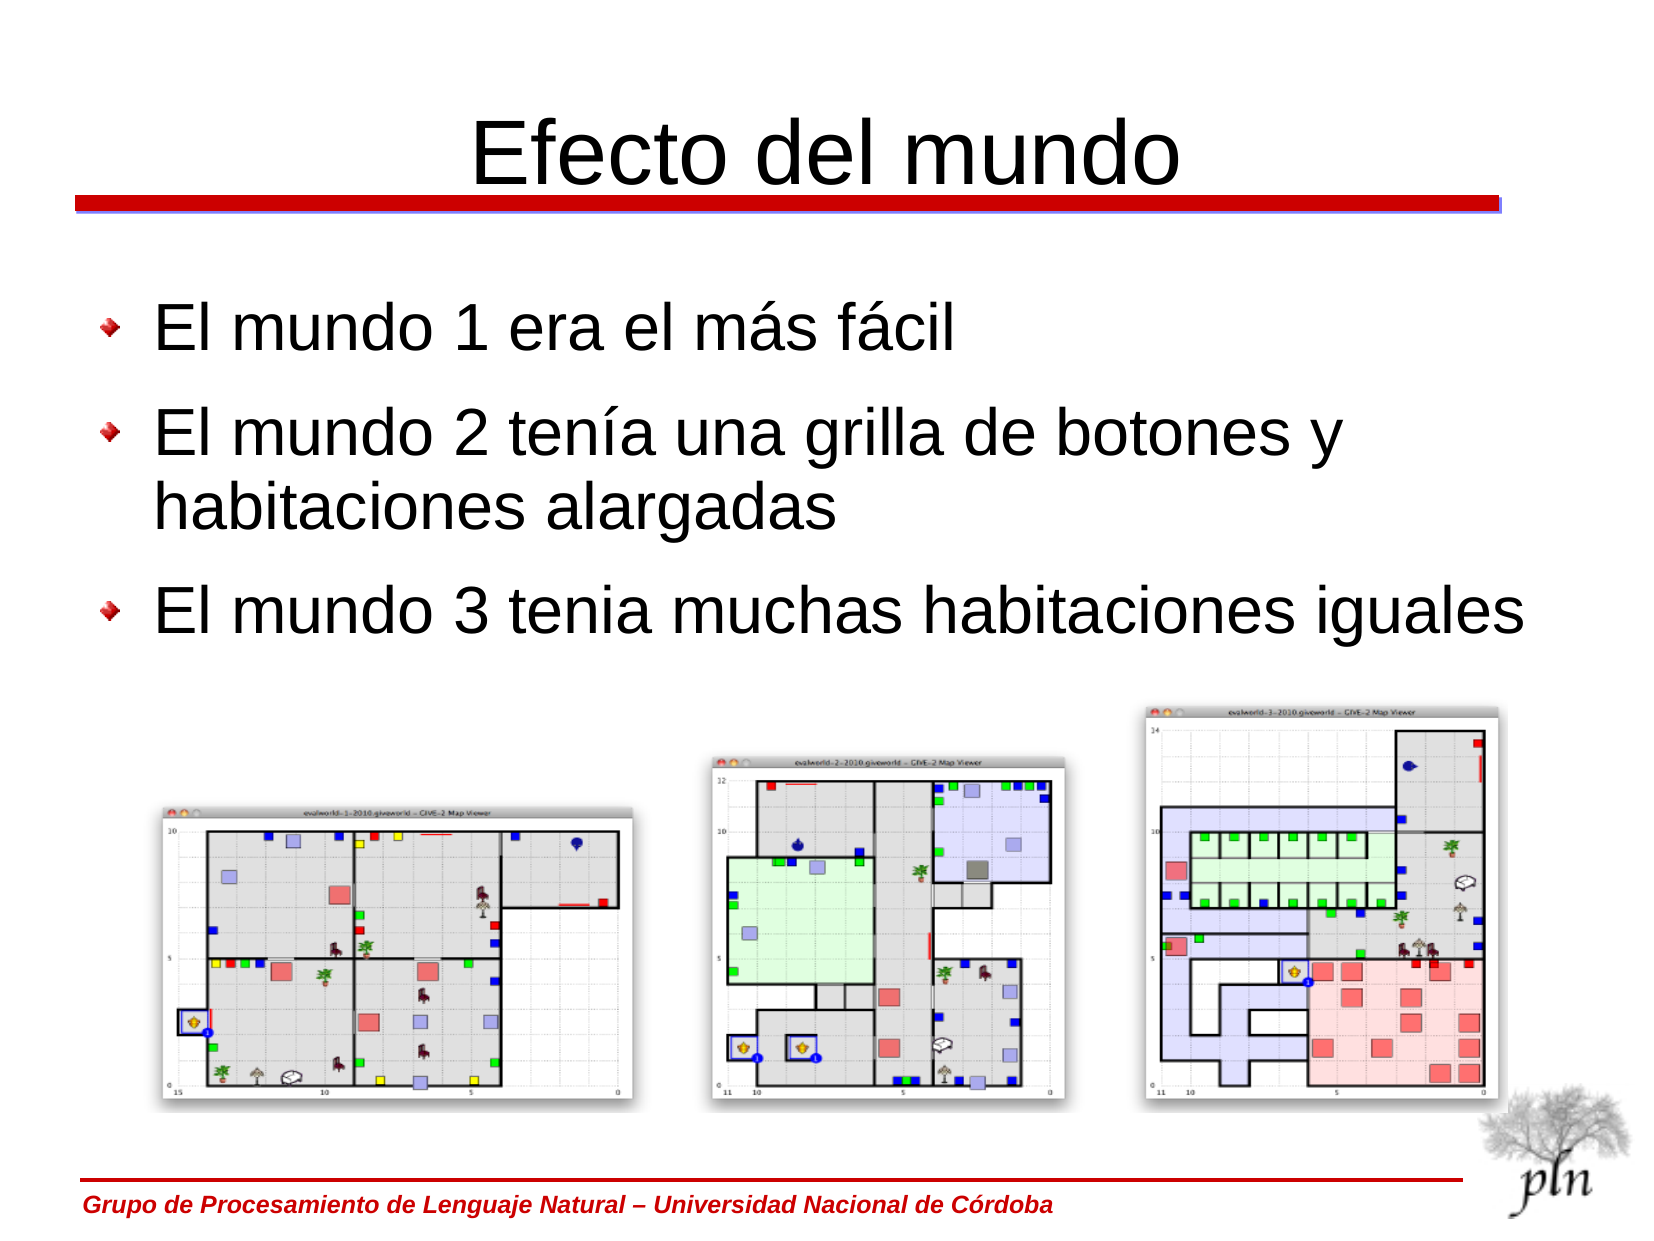

# Efecto del mundo
El mundo 1 era el más fácil
El mundo 2 tenía una grilla de botones y habitaciones alargadas
El mundo 3 tenia muchas habitaciones iguales